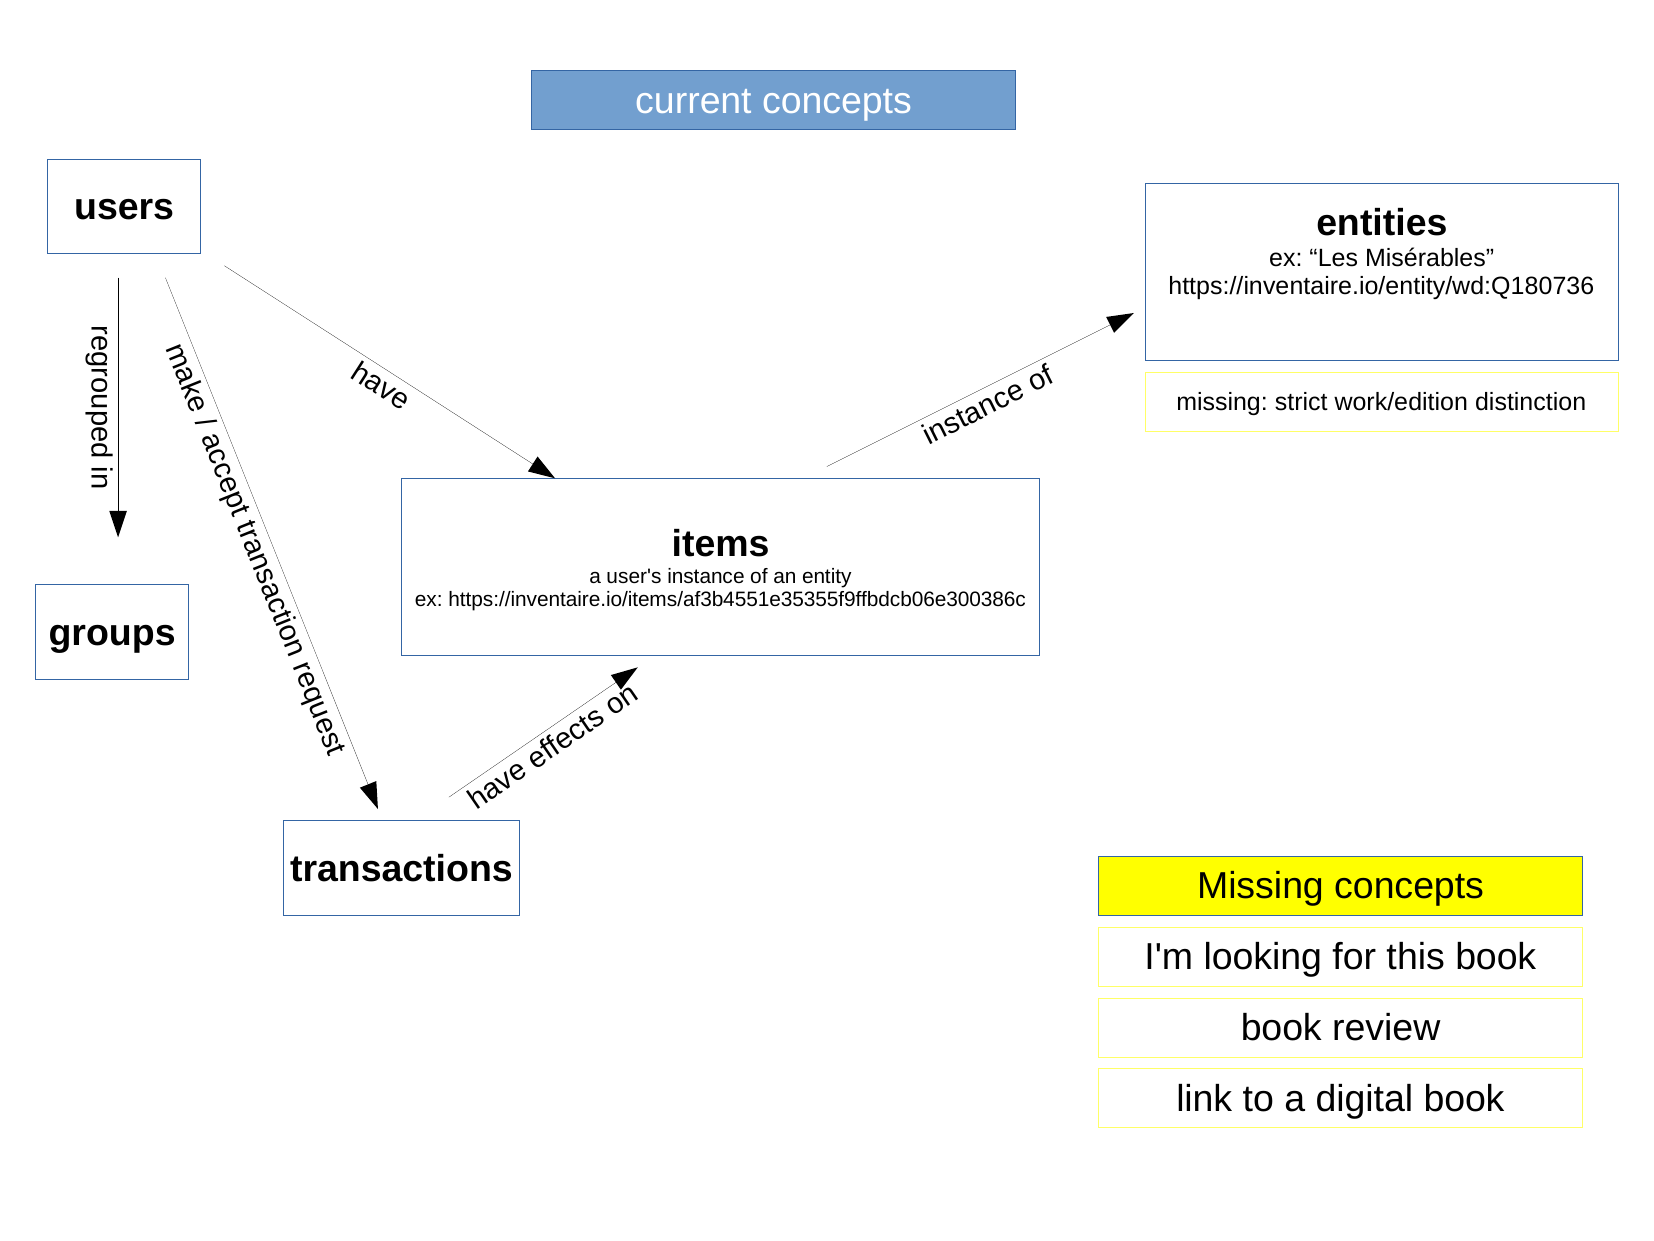

current concepts
users
entities
ex: “Les Misérables”
https://inventaire.io/entity/wd:Q180736
have
regrouped in
make / accept transaction request
instance of
missing: strict work/edition distinction
items
a user's instance of an entity
ex: https://inventaire.io/items/af3b4551e35355f9ffbdcb06e300386c
groups
have effects on
transactions
Missing concepts
I'm looking for this book
book review
link to a digital book